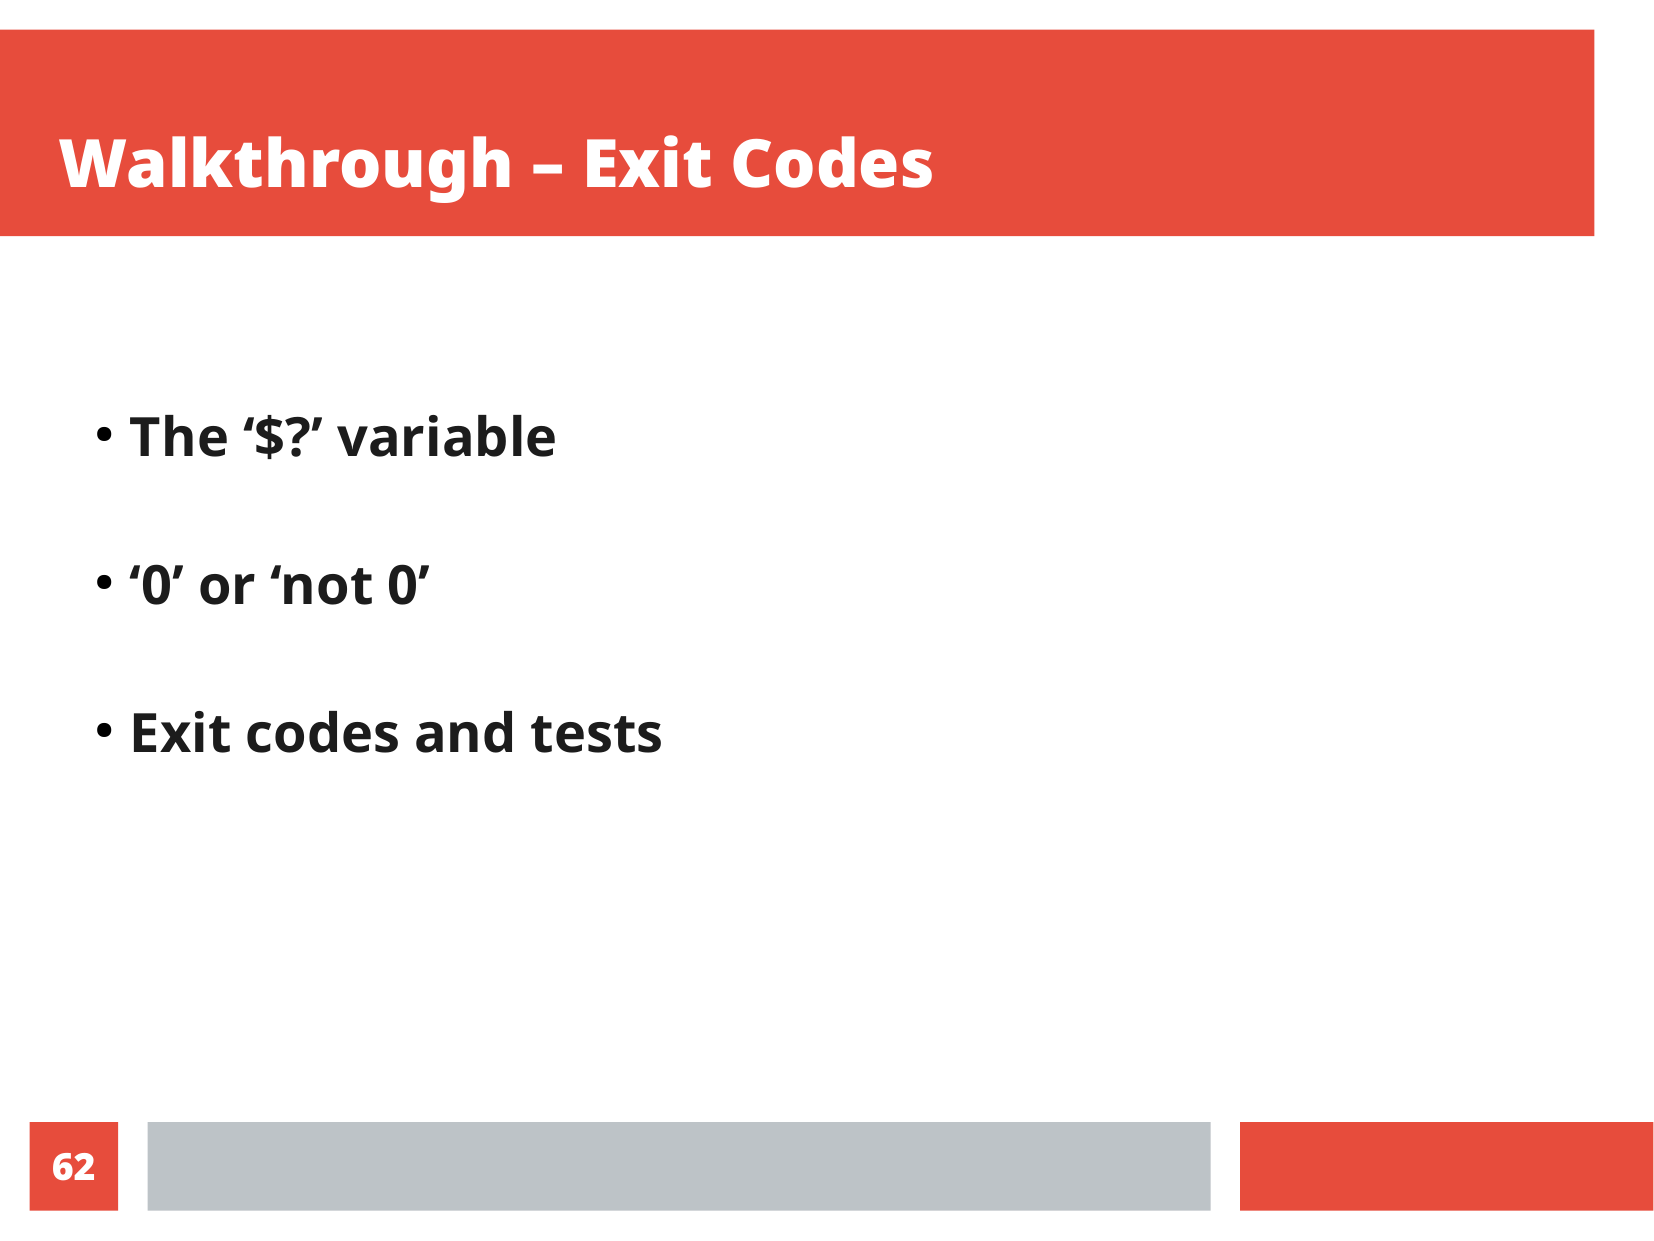

# Walkthrough – Exit Codes
The ‘$?’ variable
‘0’ or ‘not 0’
Exit codes and tests
62